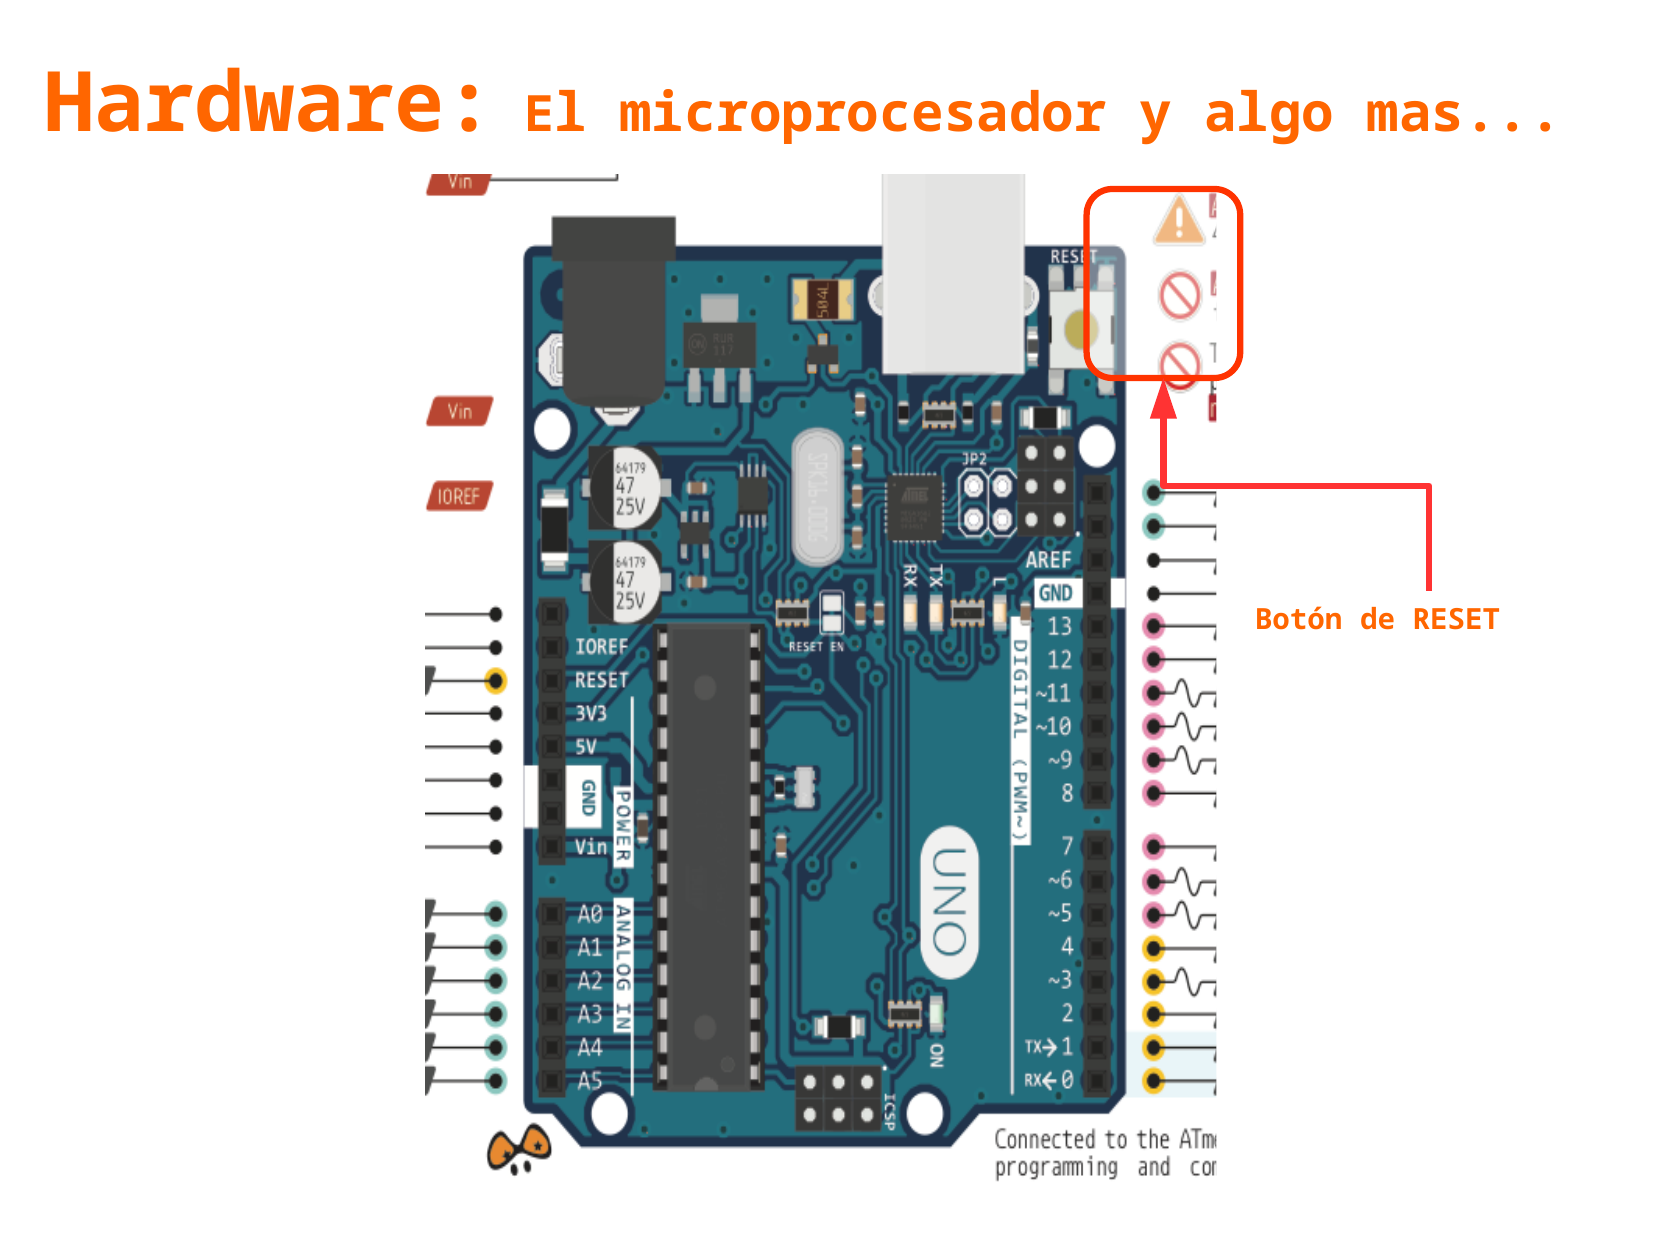

Hardware: El microprocesador y algo mas...
Botón de RESET